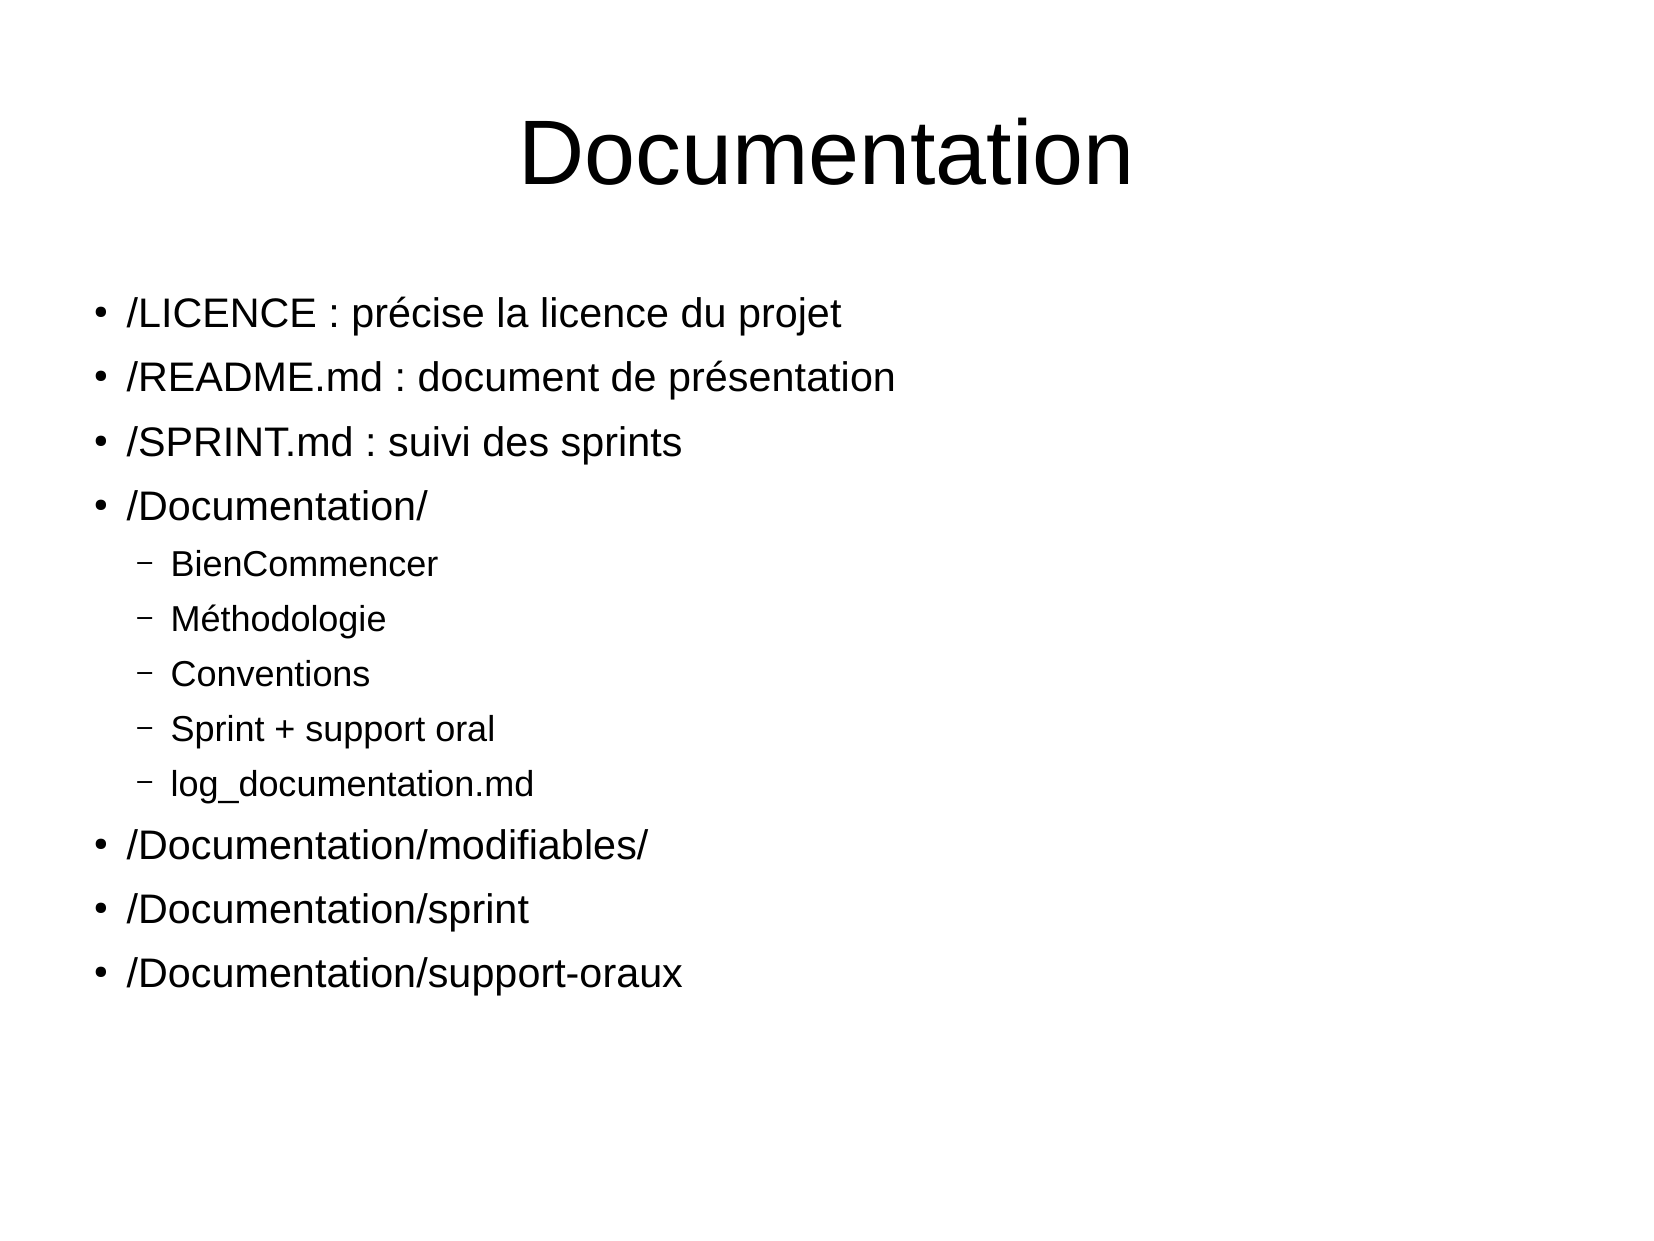

# Documentation
/LICENCE : précise la licence du projet
/README.md : document de présentation
/SPRINT.md : suivi des sprints
/Documentation/
BienCommencer
Méthodologie
Conventions
Sprint + support oral
log_documentation.md
/Documentation/modifiables/
/Documentation/sprint
/Documentation/support-oraux